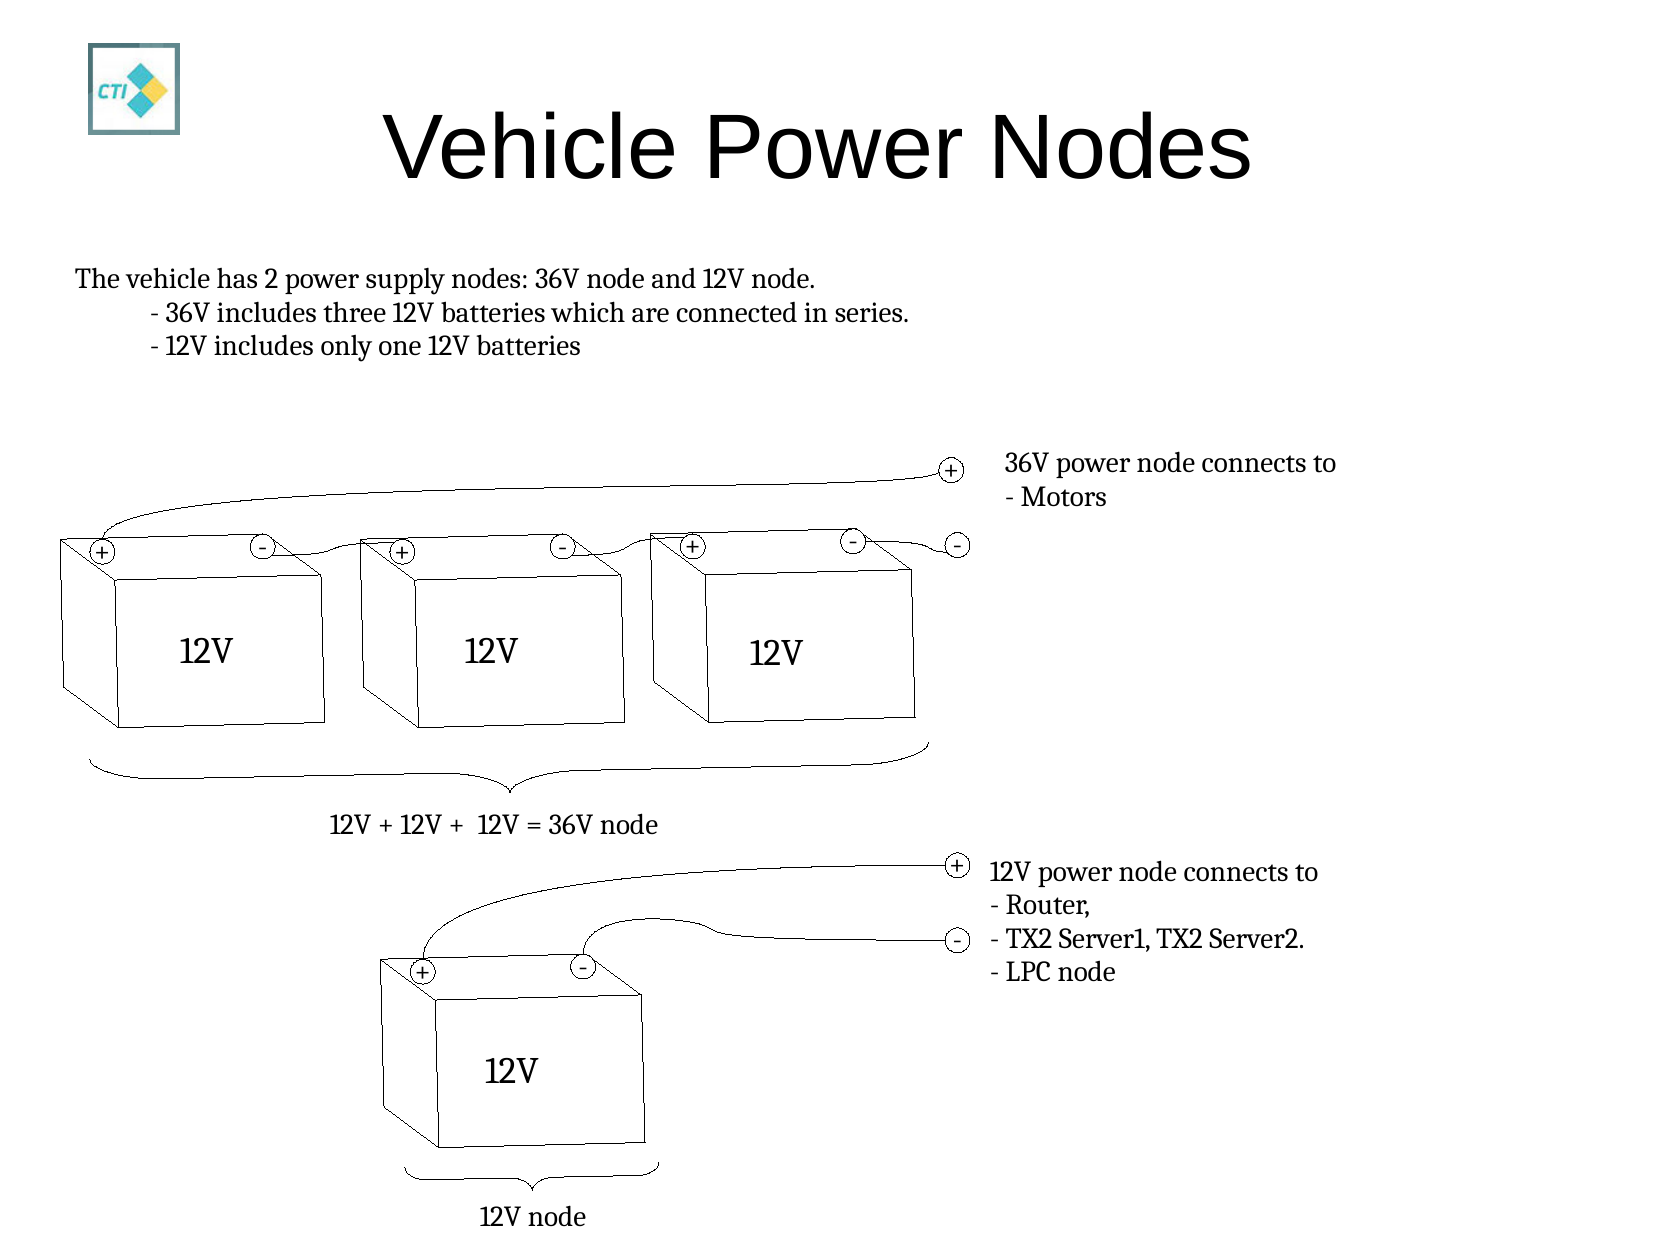

# Vehicle Power Nodes
The vehicle has 2 power supply nodes: 36V node and 12V node.
	- 36V includes three 12V batteries which are connected in series.
	- 12V includes only one 12V batteries
36V power node connects to
- Motors
+
-
-
+
-
-
+
+
12V
12V
12V
12V + 12V + 12V = 36V node
12V power node connects to
- Router,
- TX2 Server1, TX2 Server2.
- LPC node
+
-
-
+
12V
12V node